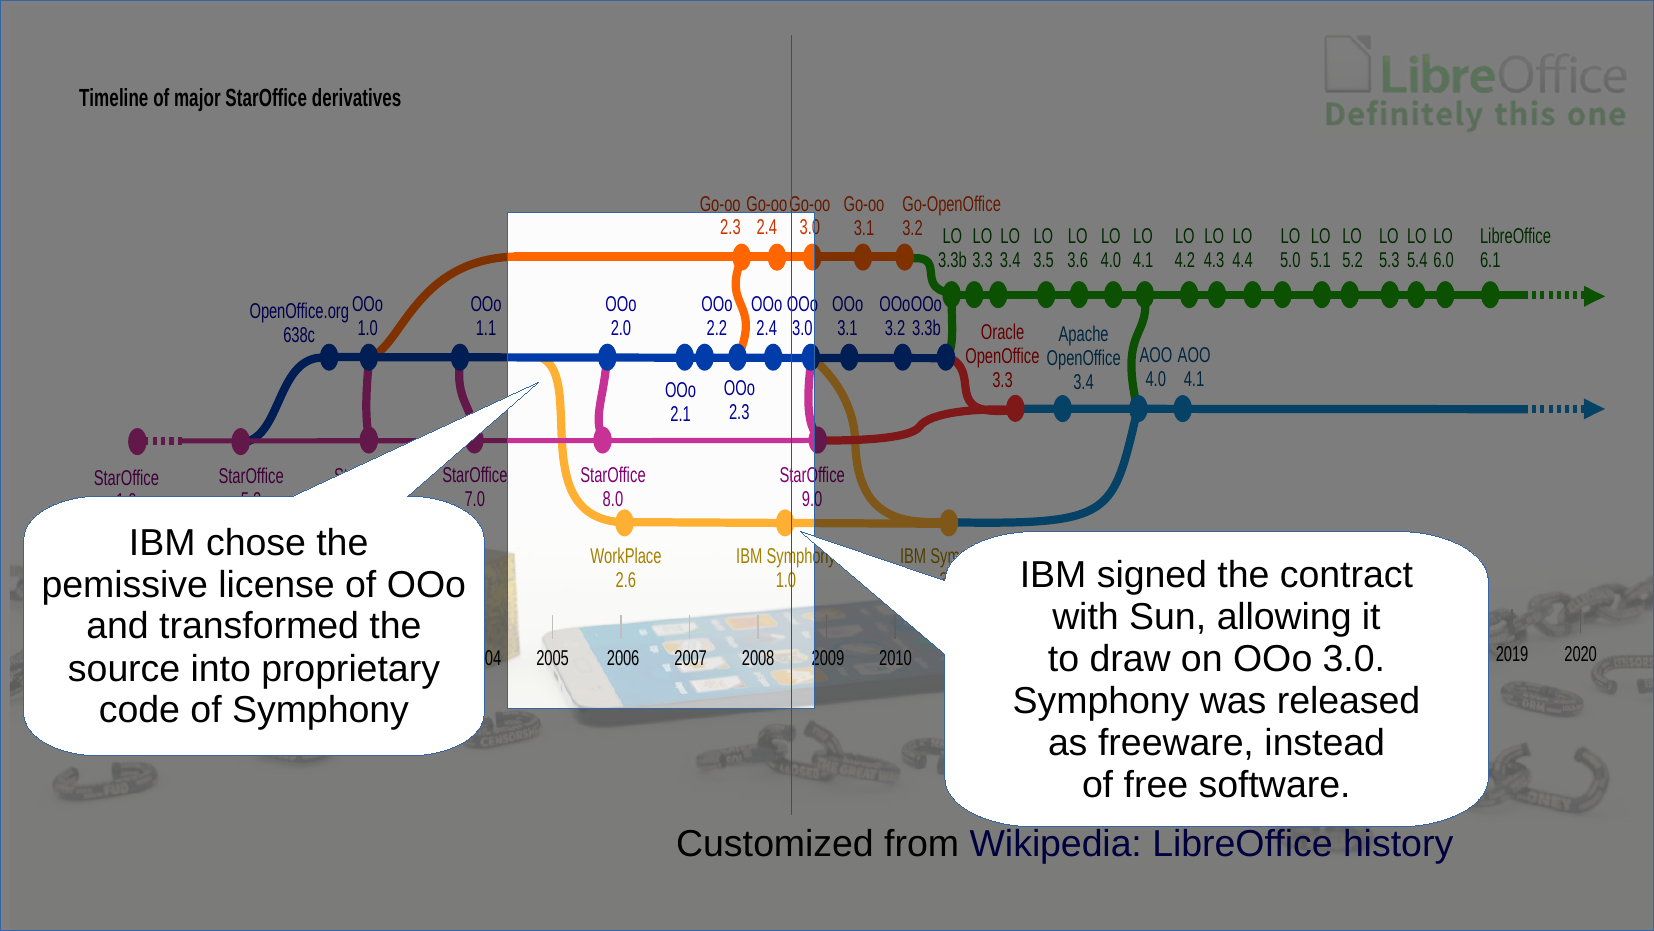

IBM chose the
pemissive license of OOo
and transformed the
source into proprietary
code of Symphony
IBM signed the contract
with Sun, allowing it
to draw on OOo 3.0.
Symphony was released
as freeware, instead
of free software.
Customized from Wikipedia: LibreOffice history